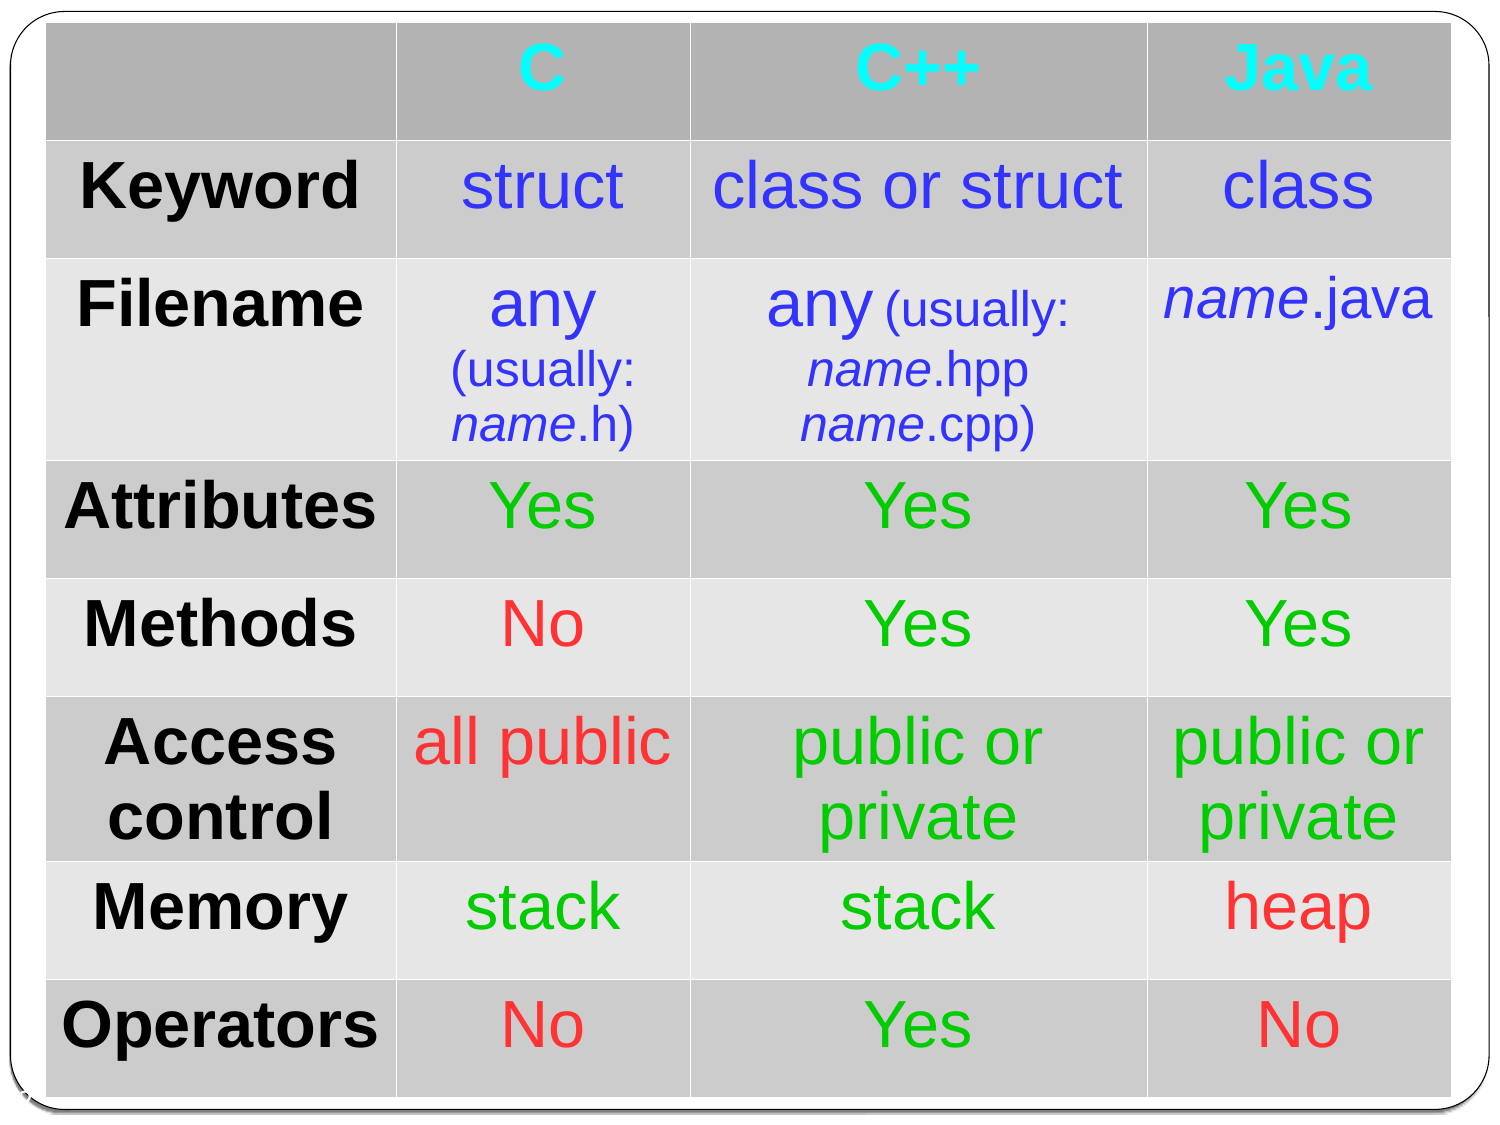

| | C | C++ | Java |
| --- | --- | --- | --- |
| Keyword | struct | class or struct | class |
| Filename | any (usually: name.h) | any (usually: name.hpp name.cpp) | name.java |
| Attributes | Yes | Yes | Yes |
| Methods | No | Yes | Yes |
| Access control | all public | public or private | public or private |
| Memory | stack | stack | heap |
| Operators | No | Yes | No |